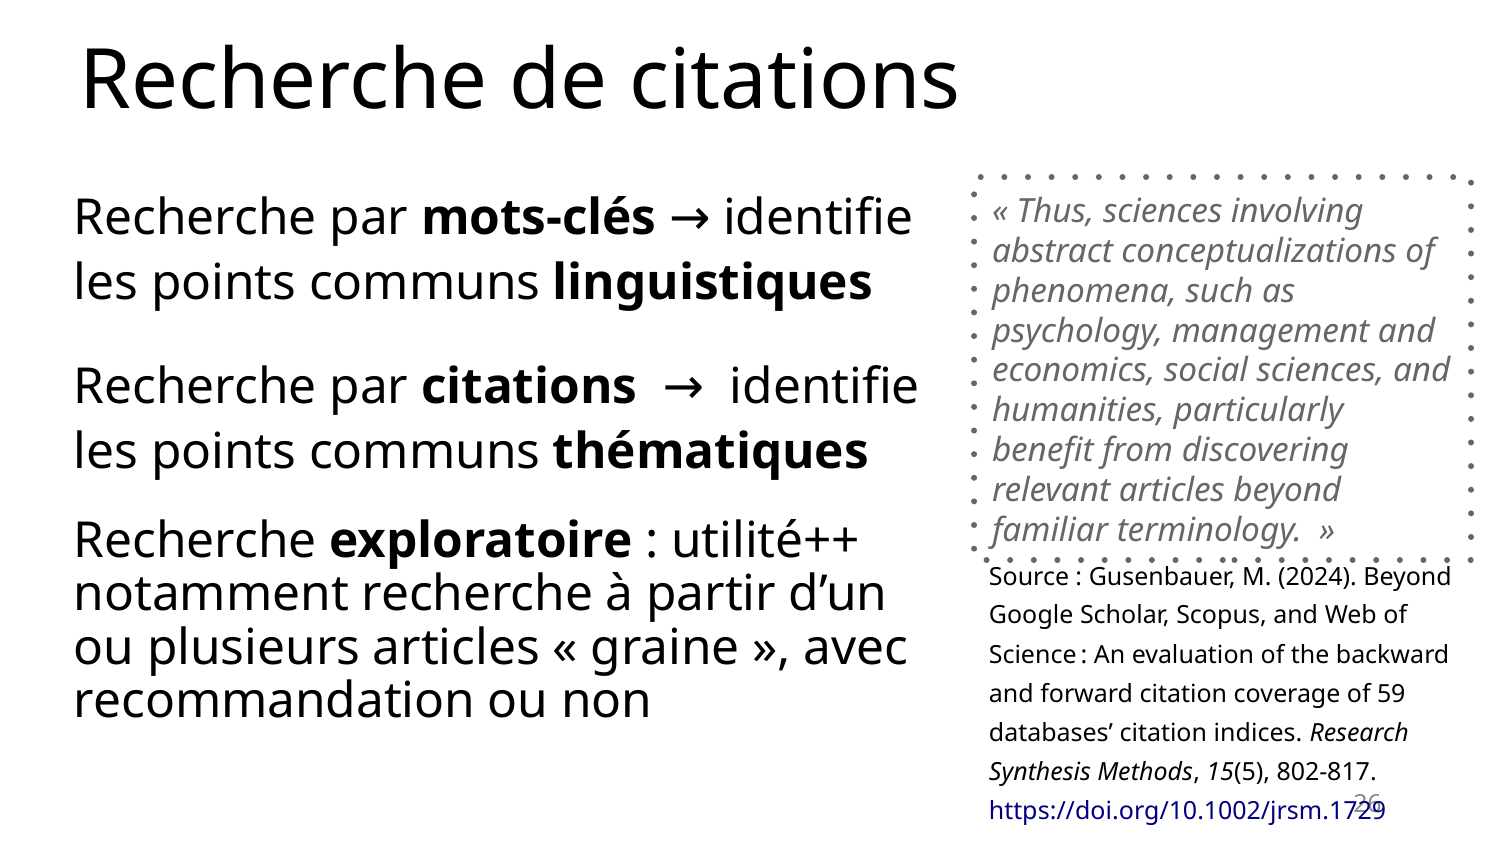

# Recherche de citations
Recherche par mots-clés → identifie les points communs linguistiques
Recherche par citations → identifie les points communs thématiques
Recherche exploratoire : utilité++ notamment recherche à partir d’un ou plusieurs articles « graine », avec recommandation ou non
« Thus, sciences involving abstract conceptualizations of phenomena, such as psychology, management and economics, social sciences, and humanities, particularly benefit from discovering relevant articles beyond familiar terminology.  »
Source : Gusenbauer, M. (2024). Beyond Google Scholar, Scopus, and Web of Science : An evaluation of the backward and forward citation coverage of 59 databases’ citation indices. Research Synthesis Methods, 15(5), 802‑817. https://doi.org/10.1002/jrsm.1729
26